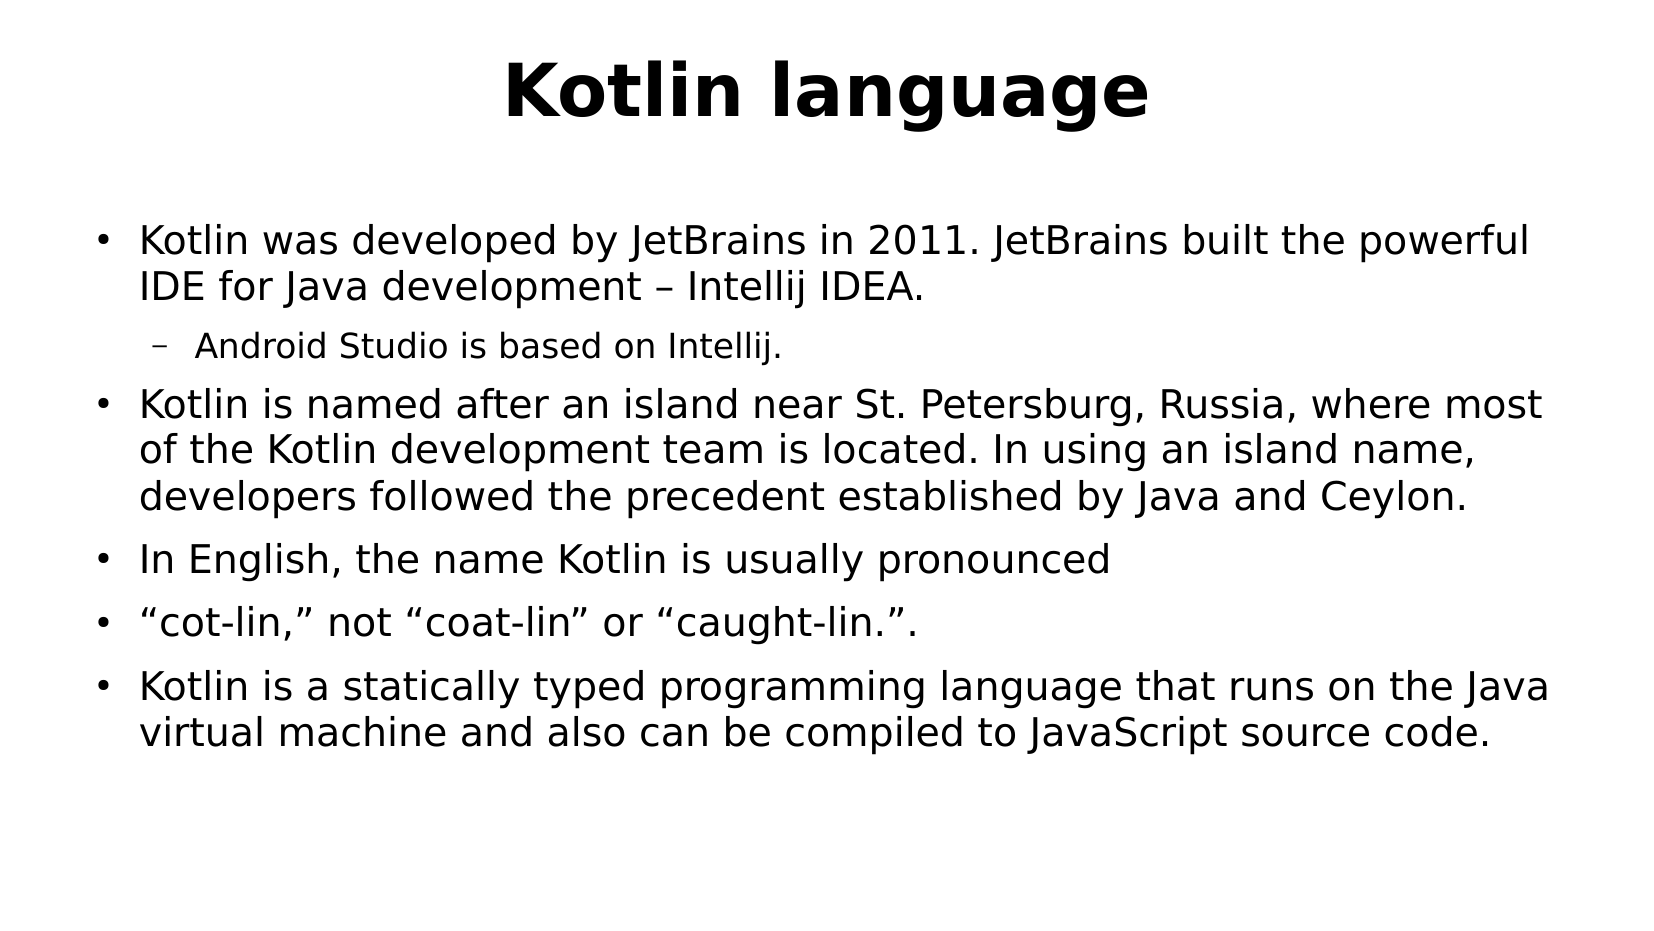

# Kotlin language
Kotlin was developed by JetBrains in 2011. JetBrains built the powerful IDE for Java development – Intellij IDEA.
Android Studio is based on Intellij.
Kotlin is named after an island near St. Petersburg, Russia, where most of the Kotlin development team is located. In using an island name, developers followed the precedent established by Java and Ceylon.
In English, the name Kotlin is usually pronounced
“cot-lin,” not “coat-lin” or “caught-lin.”.
Kotlin is a statically typed programming language that runs on the Java virtual machine and also can be compiled to JavaScript source code.